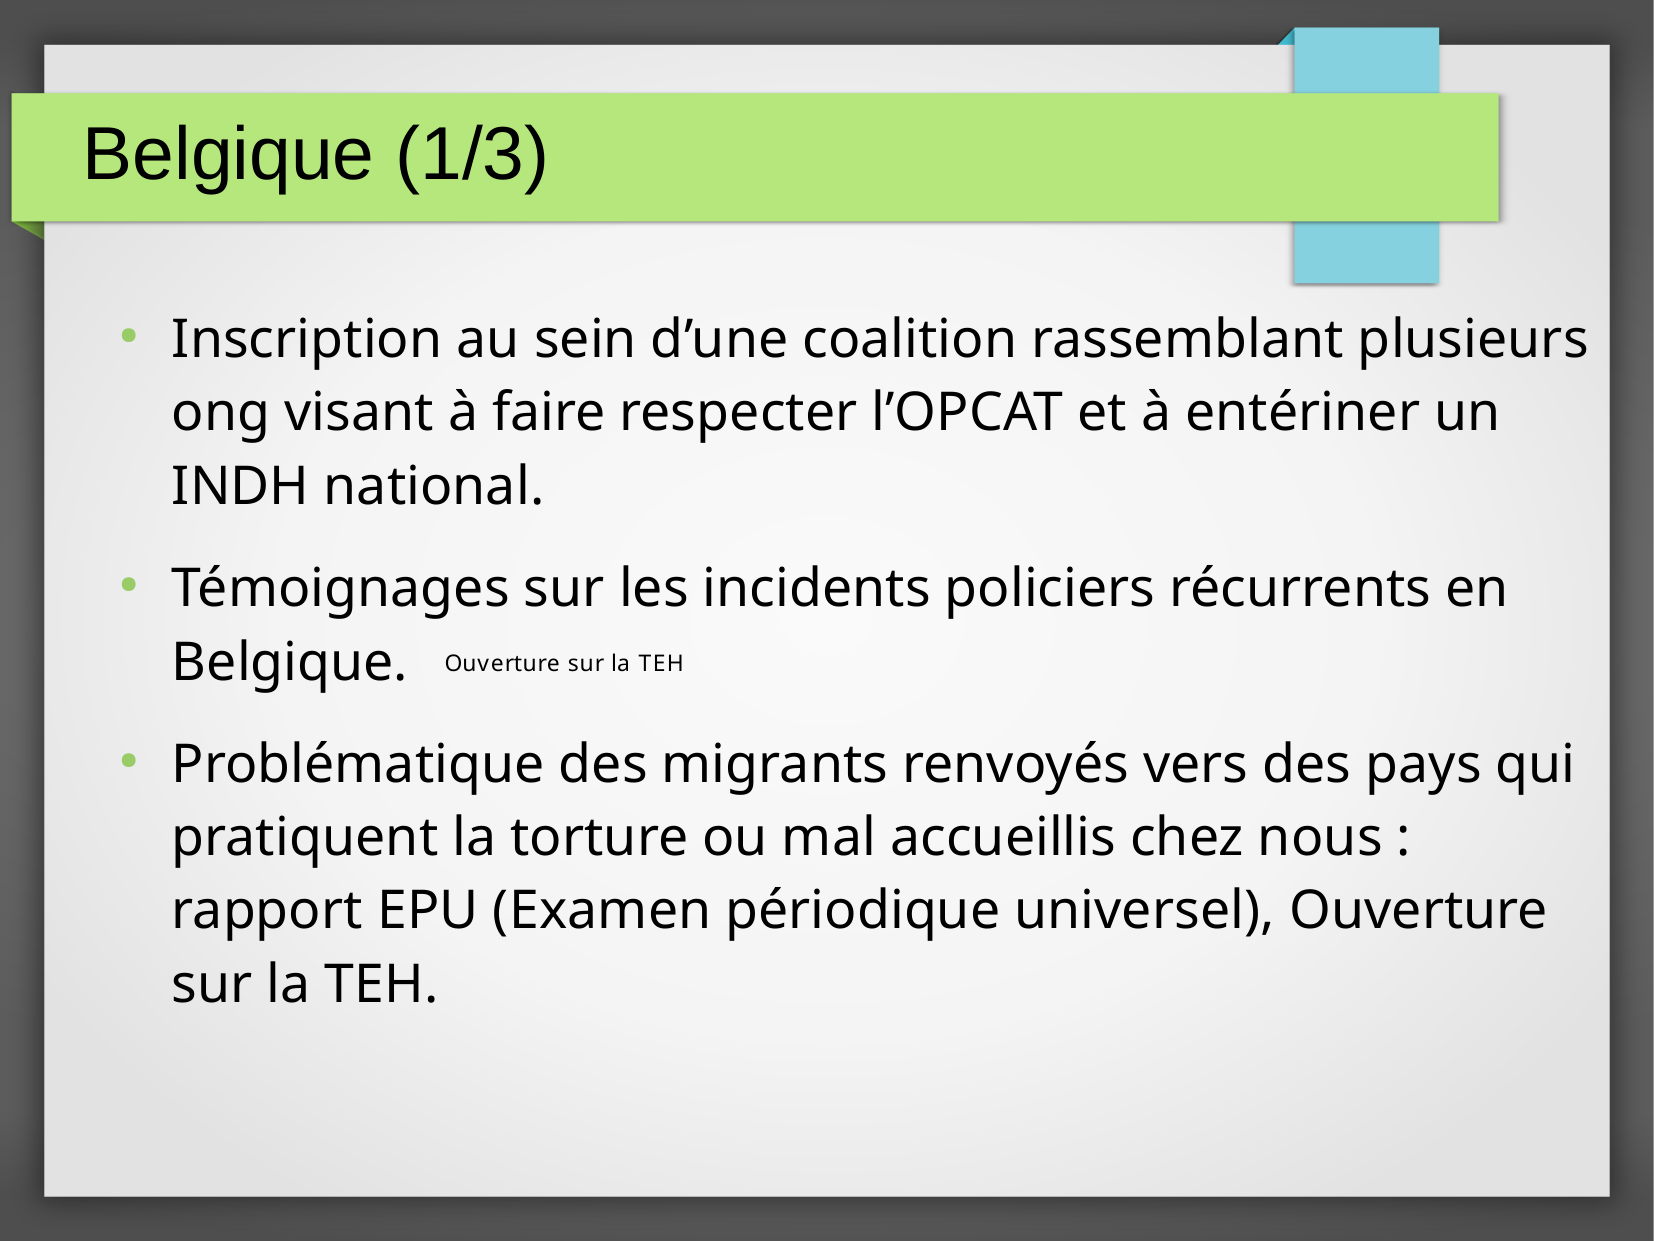

# Belgique (1/3)
Inscription au sein d’une coalition rassemblant plusieurs ong visant à faire respecter l’OPCAT et à entériner un INDH national.
Témoignages sur les incidents policiers récurrents en Belgique.
Problématique des migrants renvoyés vers des pays qui pratiquent la torture ou mal accueillis chez nous : rapport EPU (Examen périodique universel), Ouverture sur la TEH.